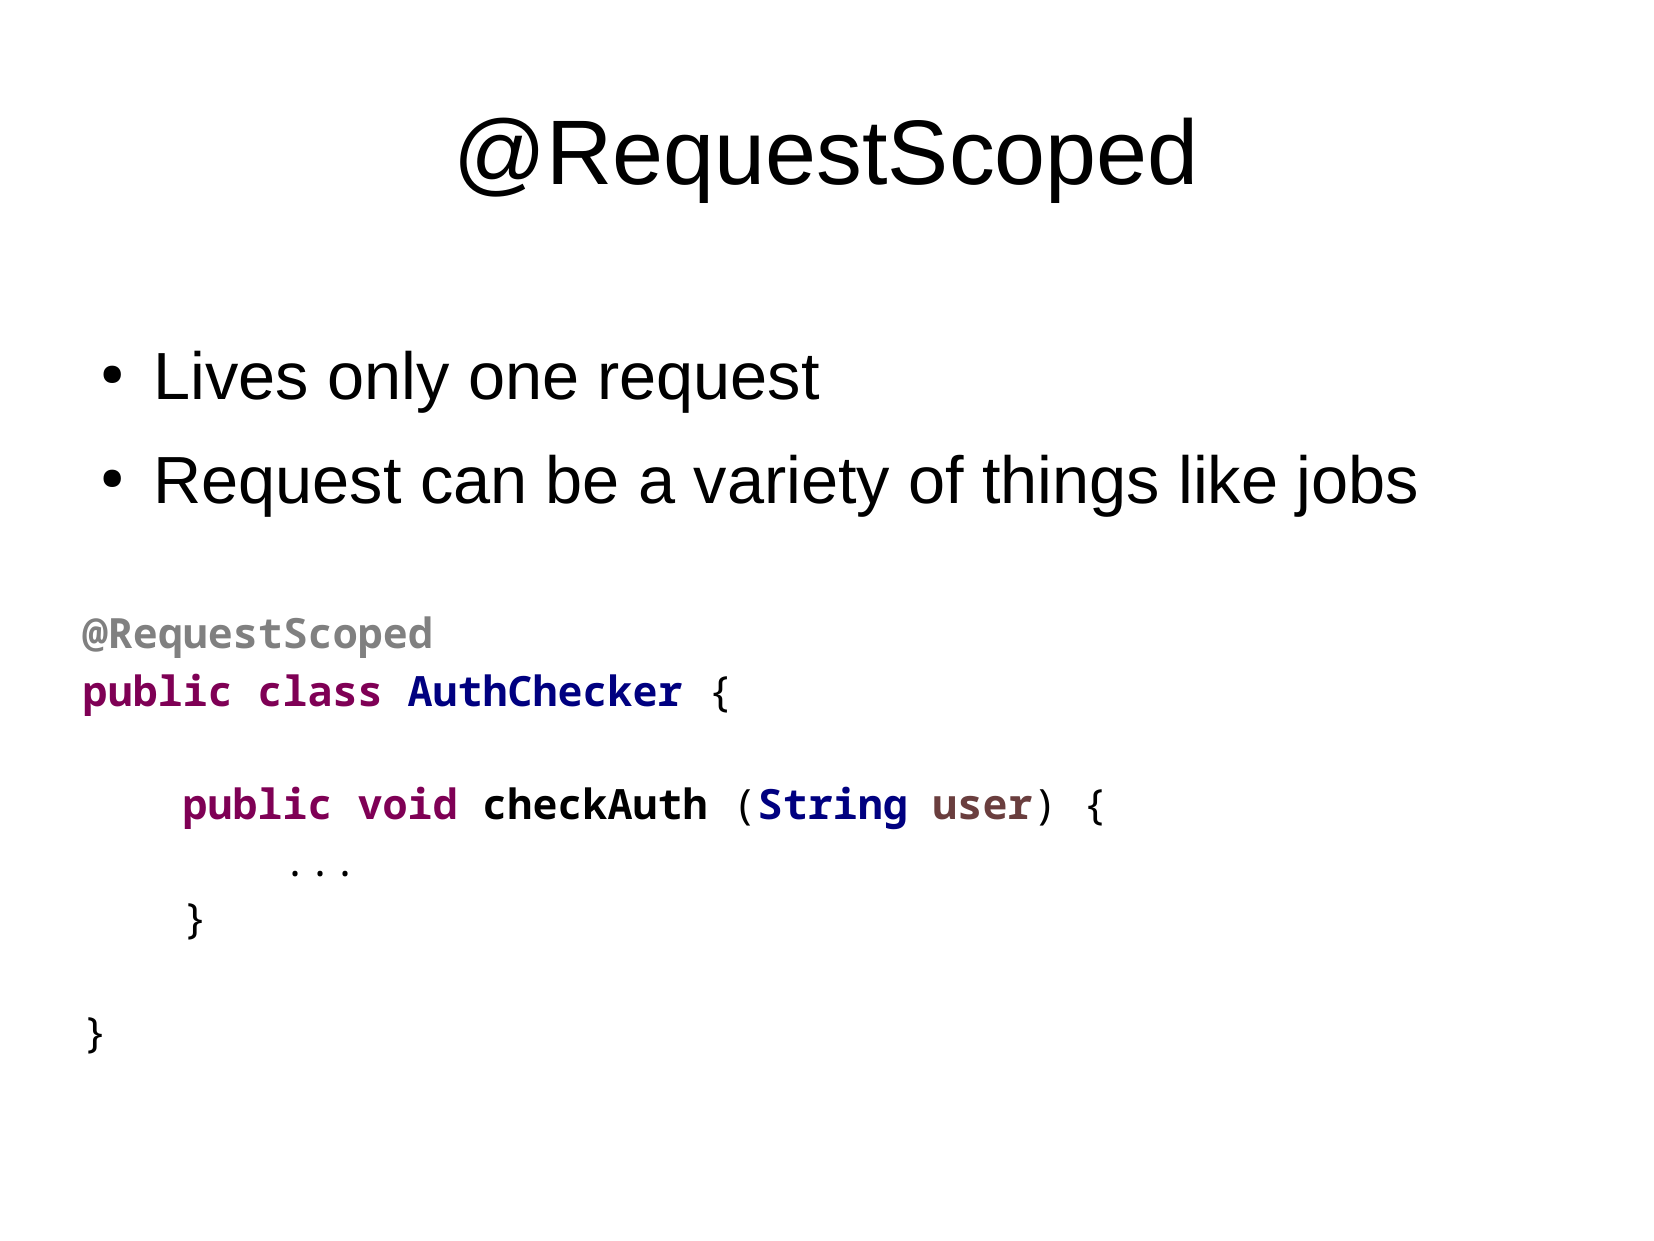

# @RequestScoped
Lives only one request
Request can be a variety of things like jobs
@RequestScoped
public class AuthChecker {
 public void checkAuth (String user) {
 ...
 }
}